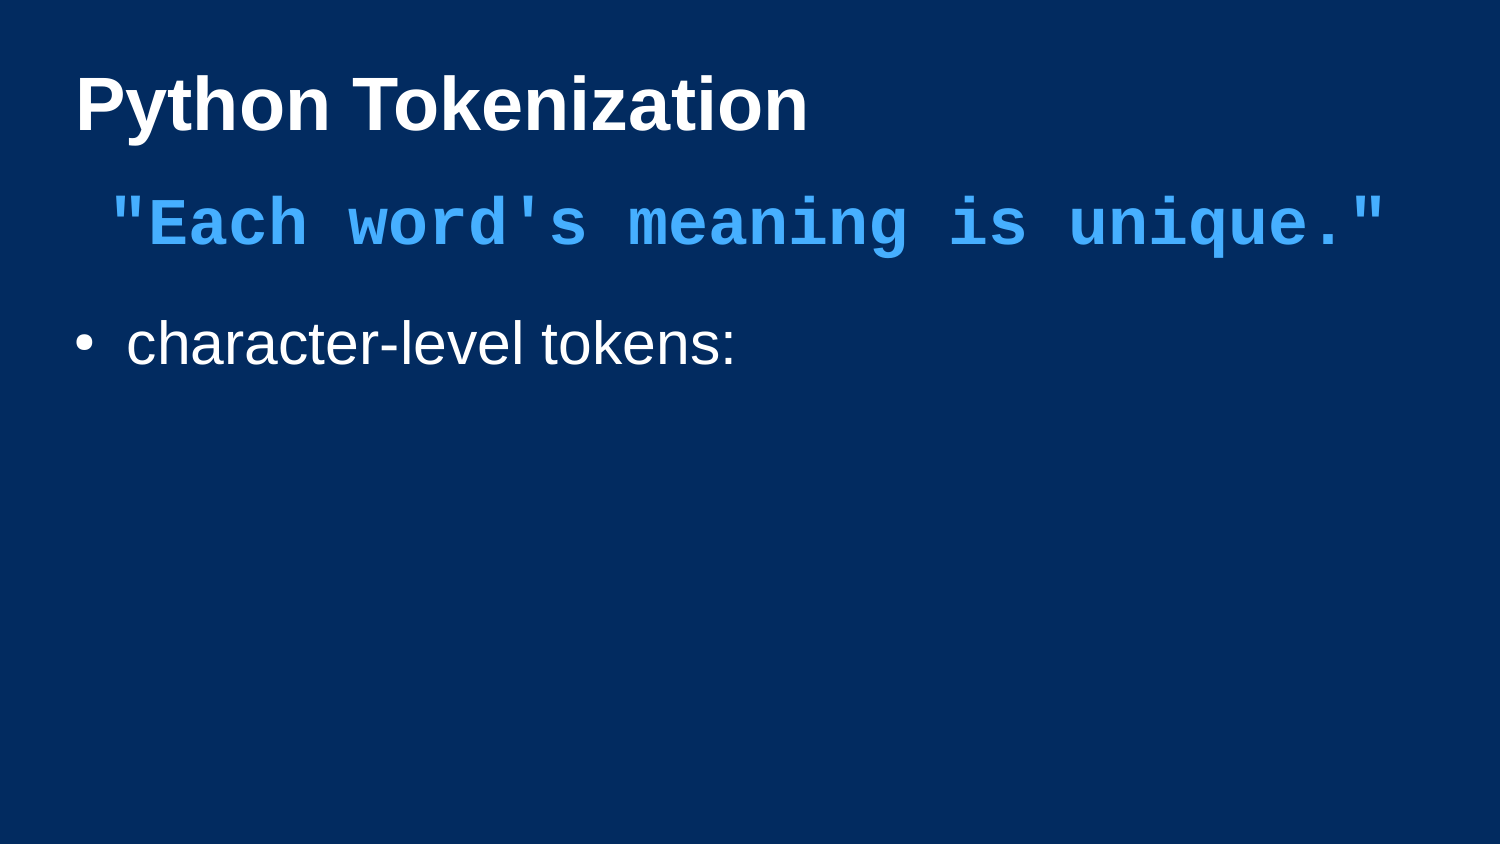

# Python Tokenization
"Each word's meaning is unique."
character-level tokens: